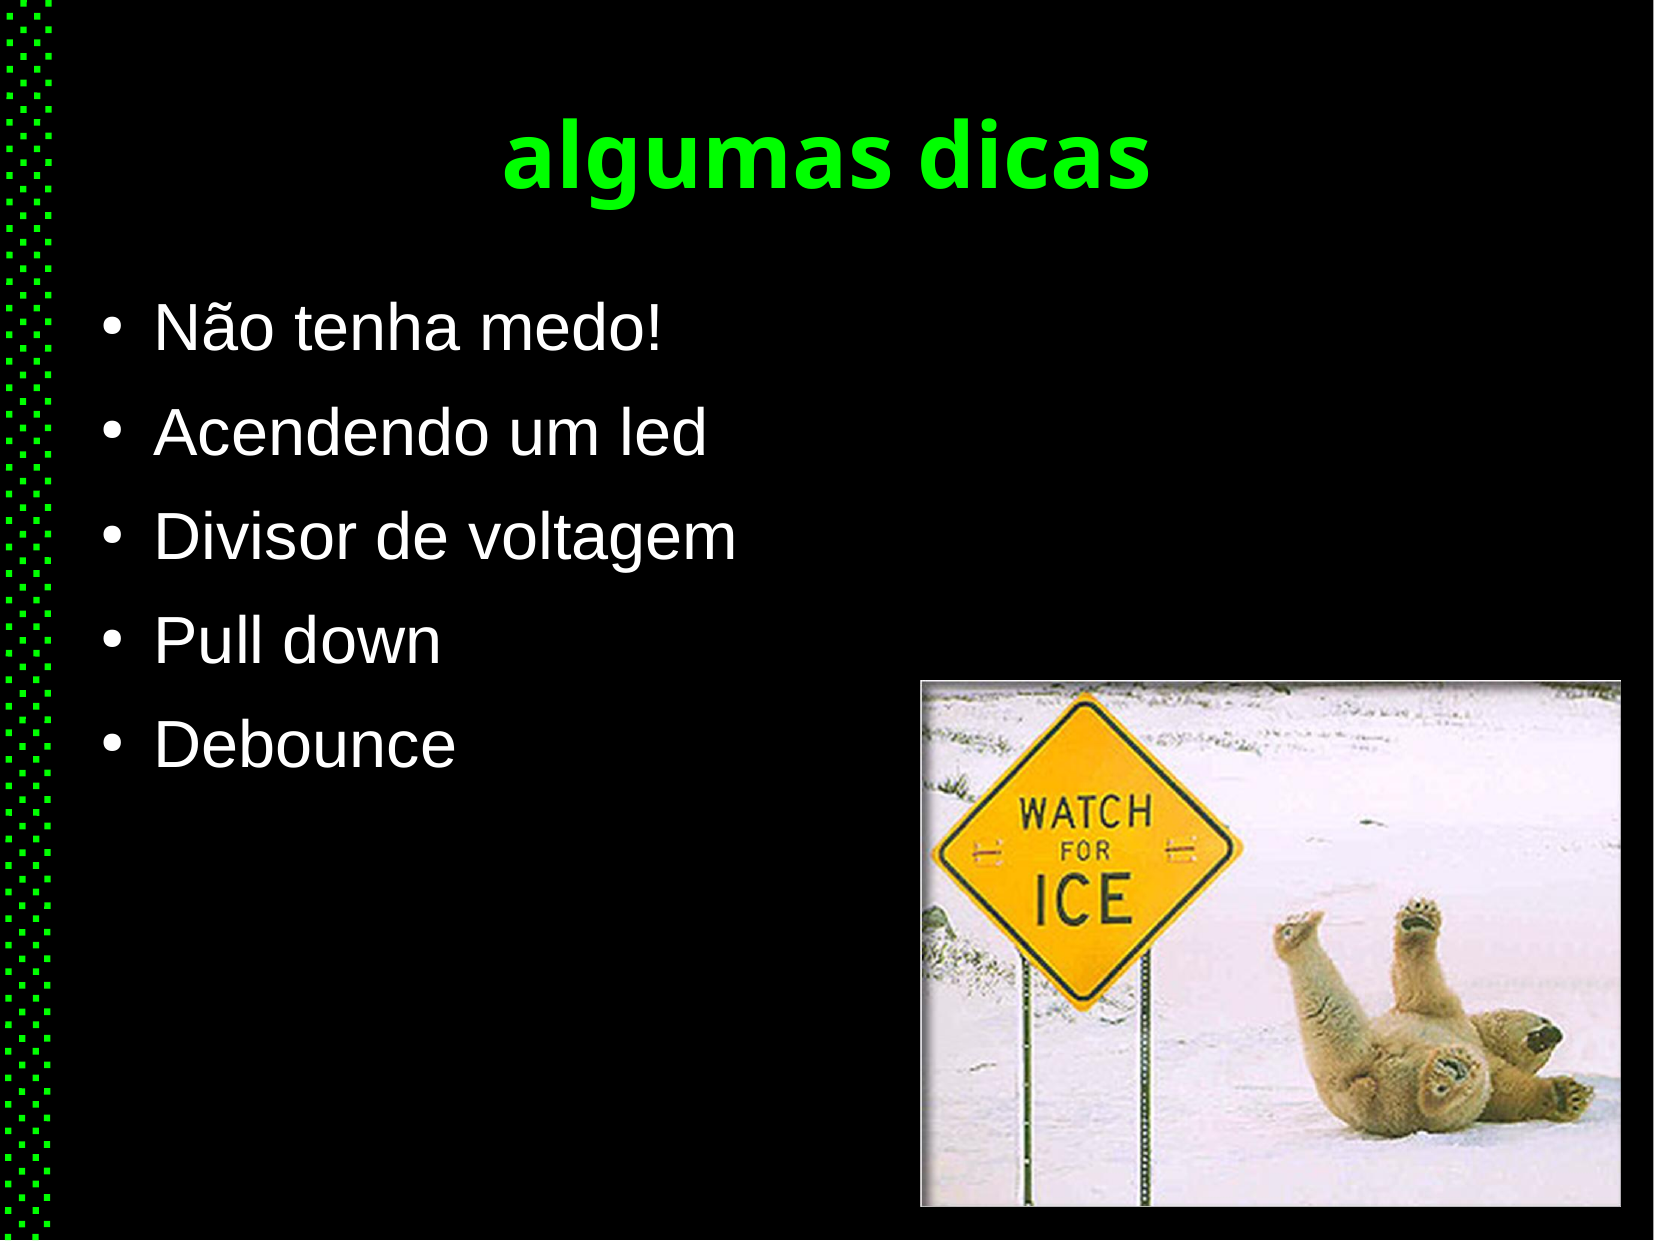

# algumas dicas
Não tenha medo!
Acendendo um led
Divisor de voltagem
Pull down
Debounce